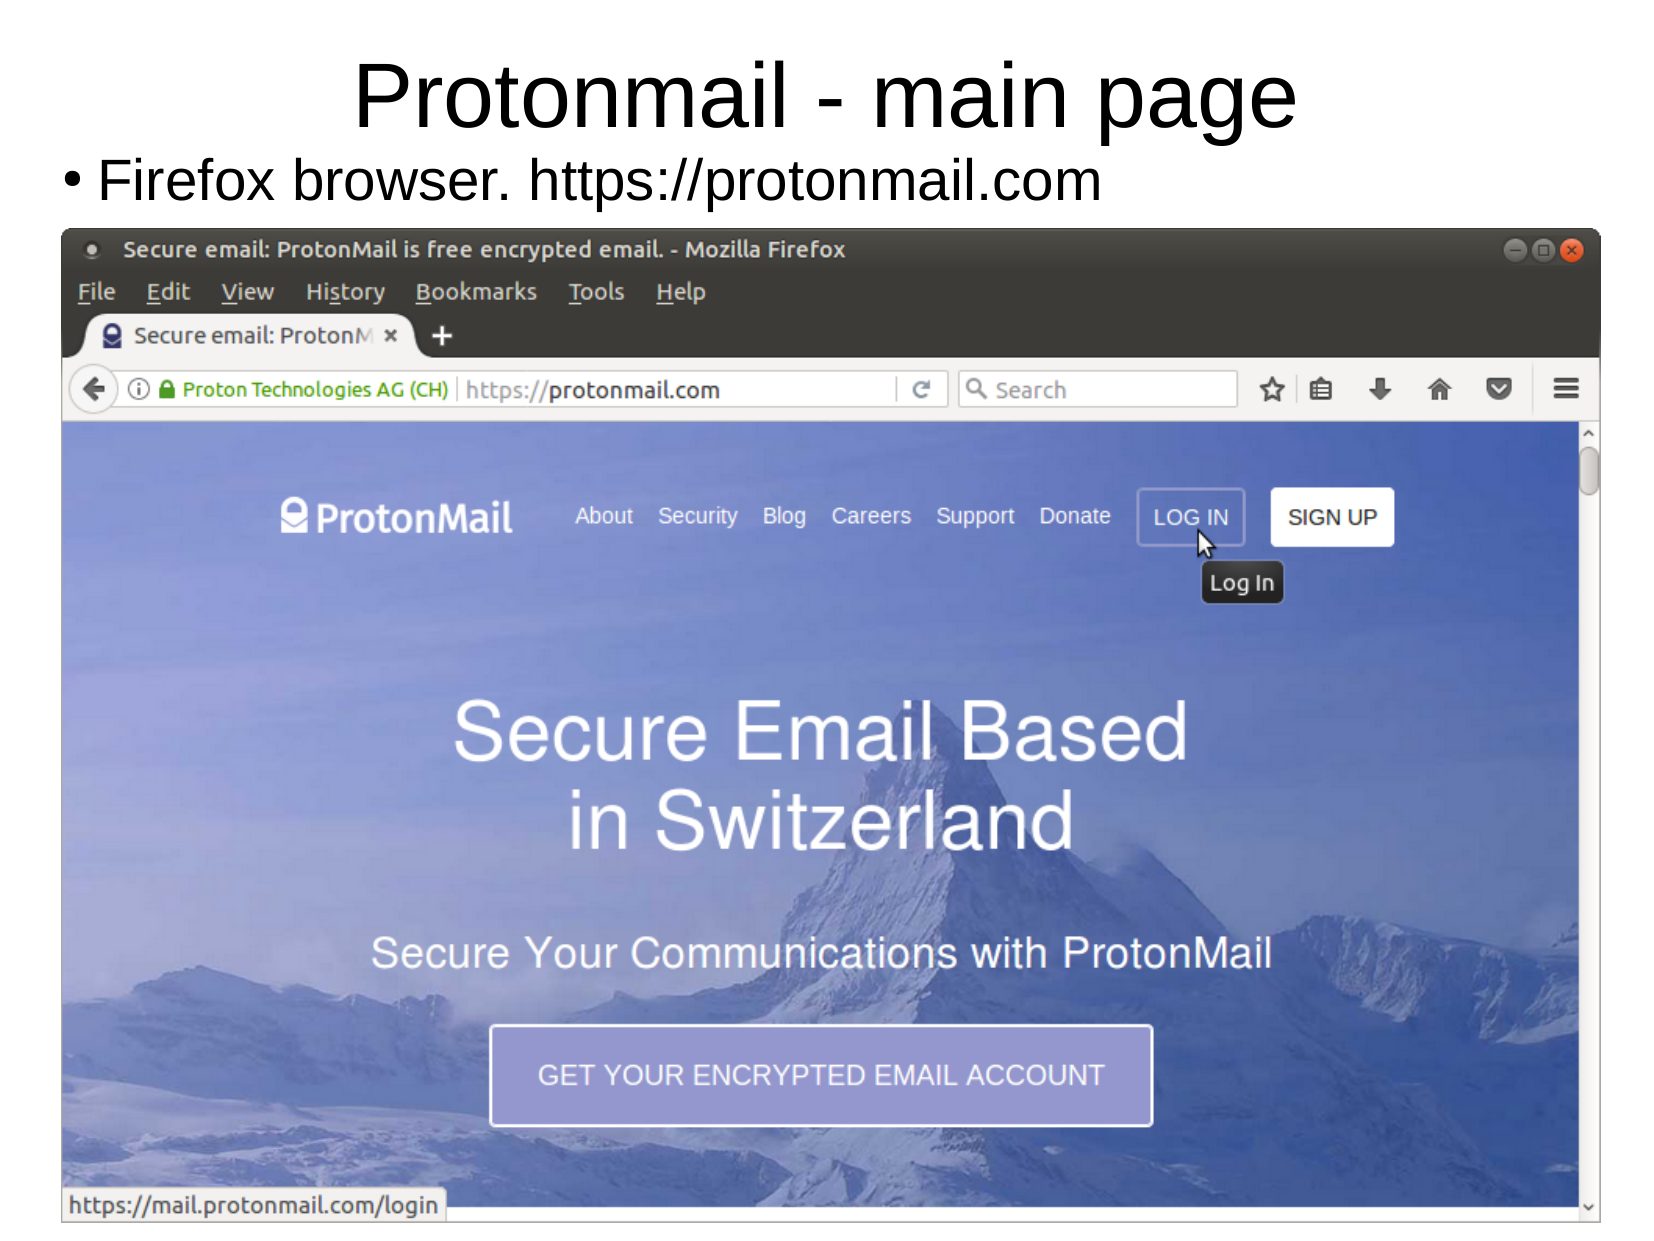

# Protonmail - main page
Firefox browser. https://protonmail.com